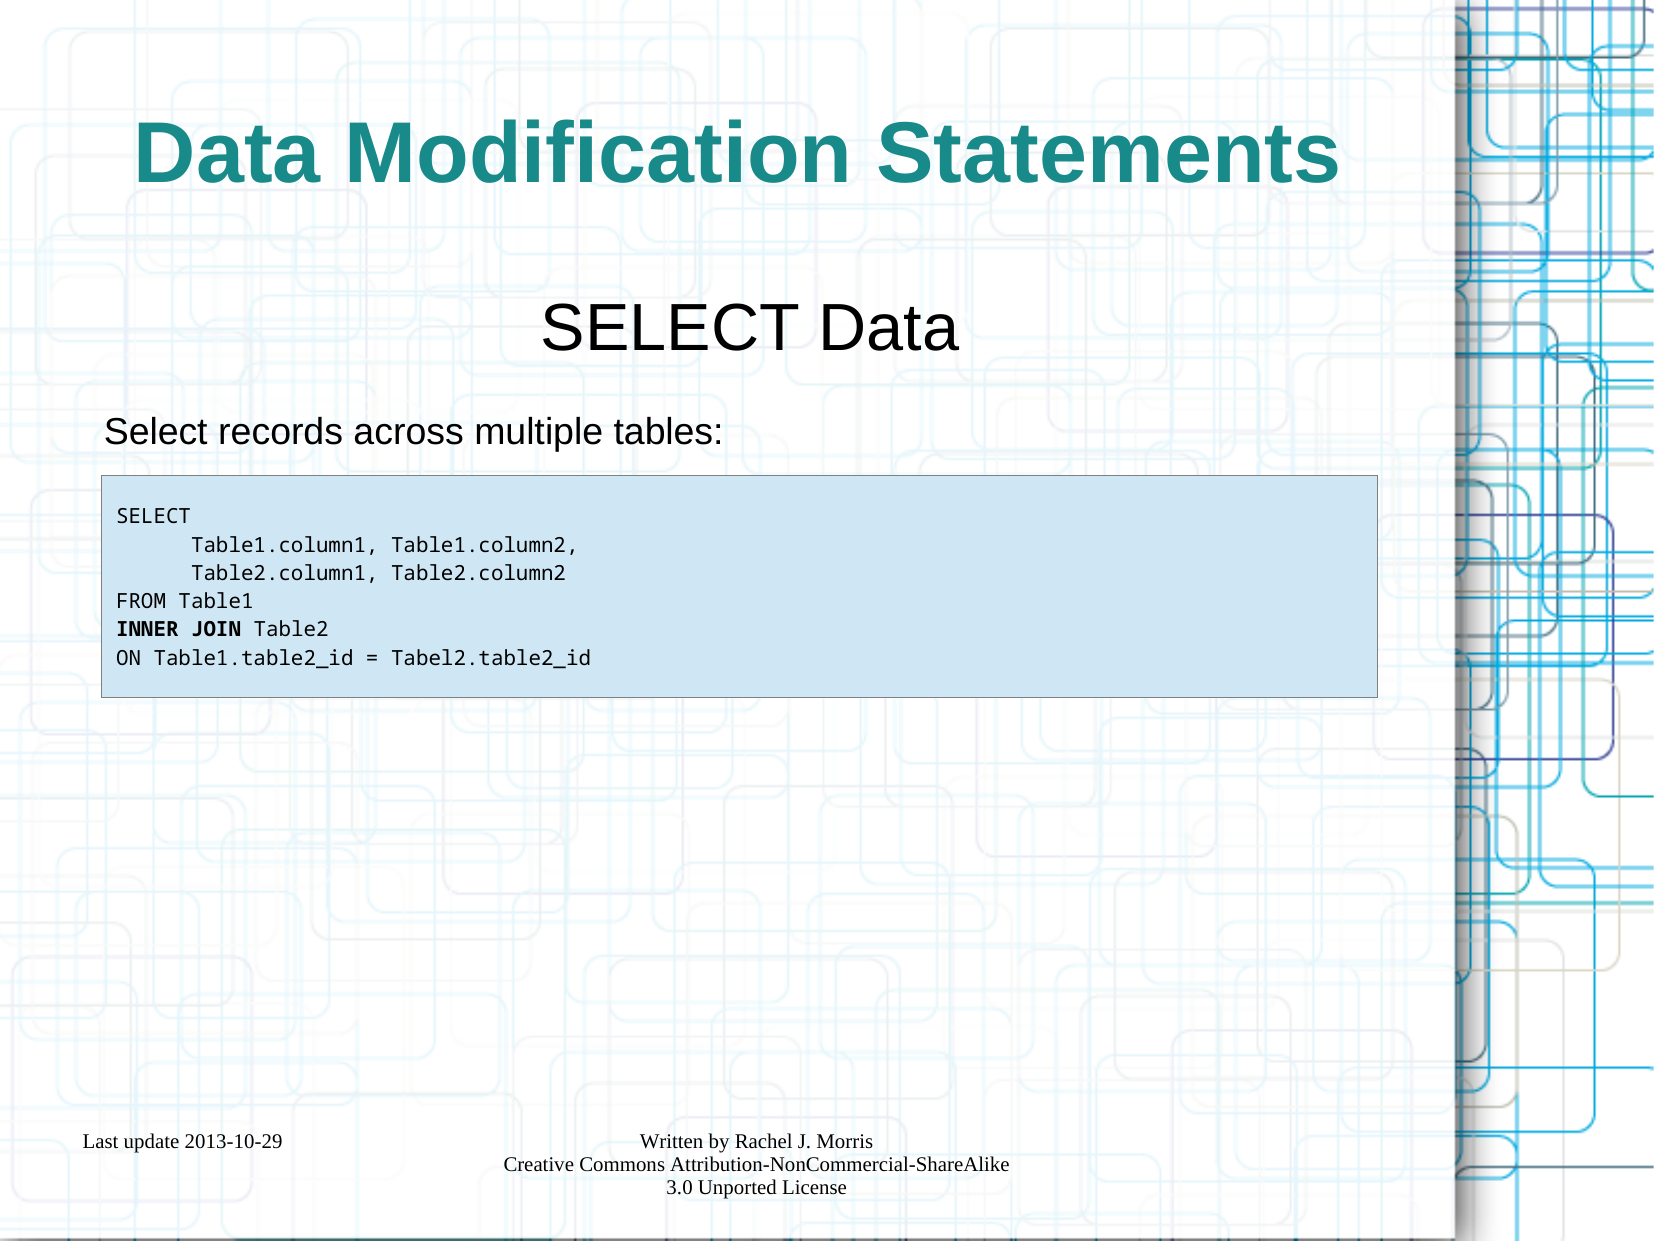

# Data Modification Statements
SELECT Data
Select records across multiple tables:
SELECT
	Table1.column1, Table1.column2,
	Table2.column1, Table2.column2
FROM Table1
INNER JOIN Table2
ON Table1.table2_id = Tabel2.table2_id